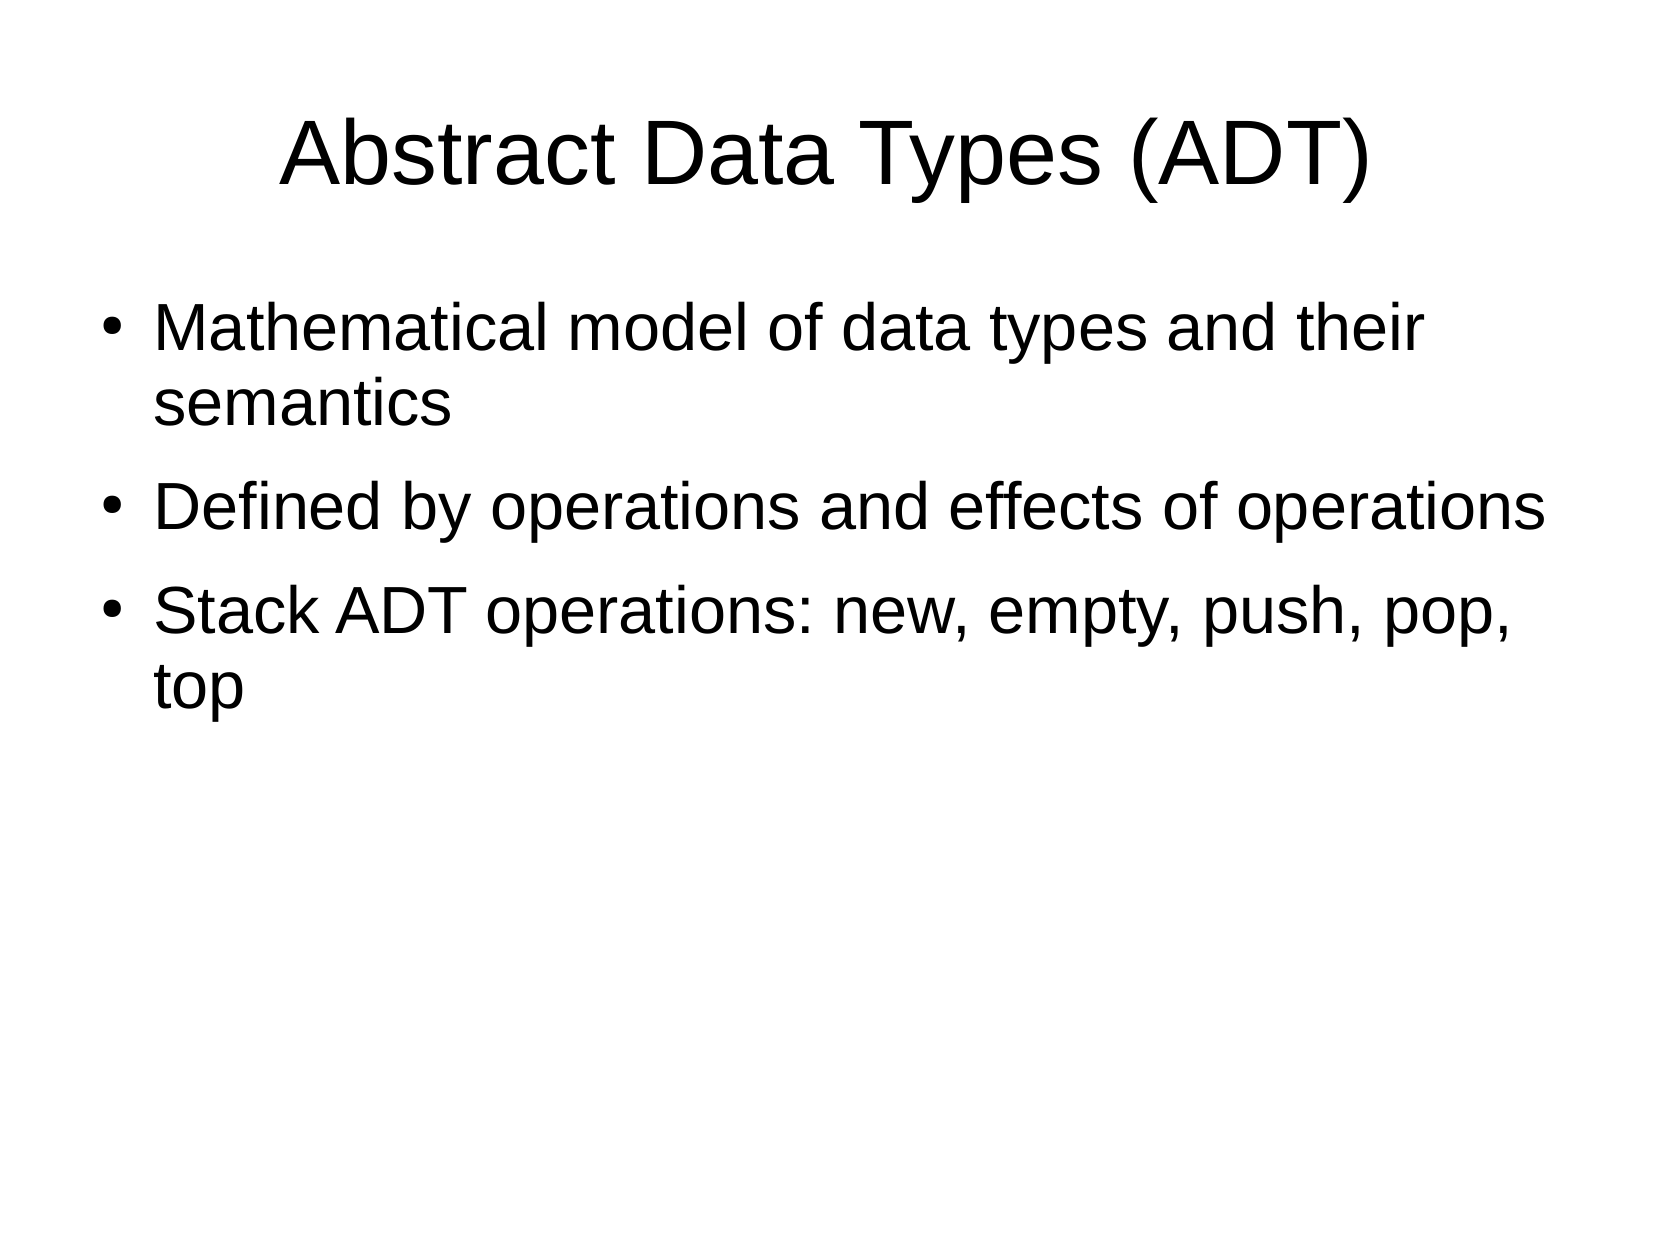

# Abstract Data Types (ADT)
Mathematical model of data types and their semantics
Defined by operations and effects of operations
Stack ADT operations: new, empty, push, pop, top